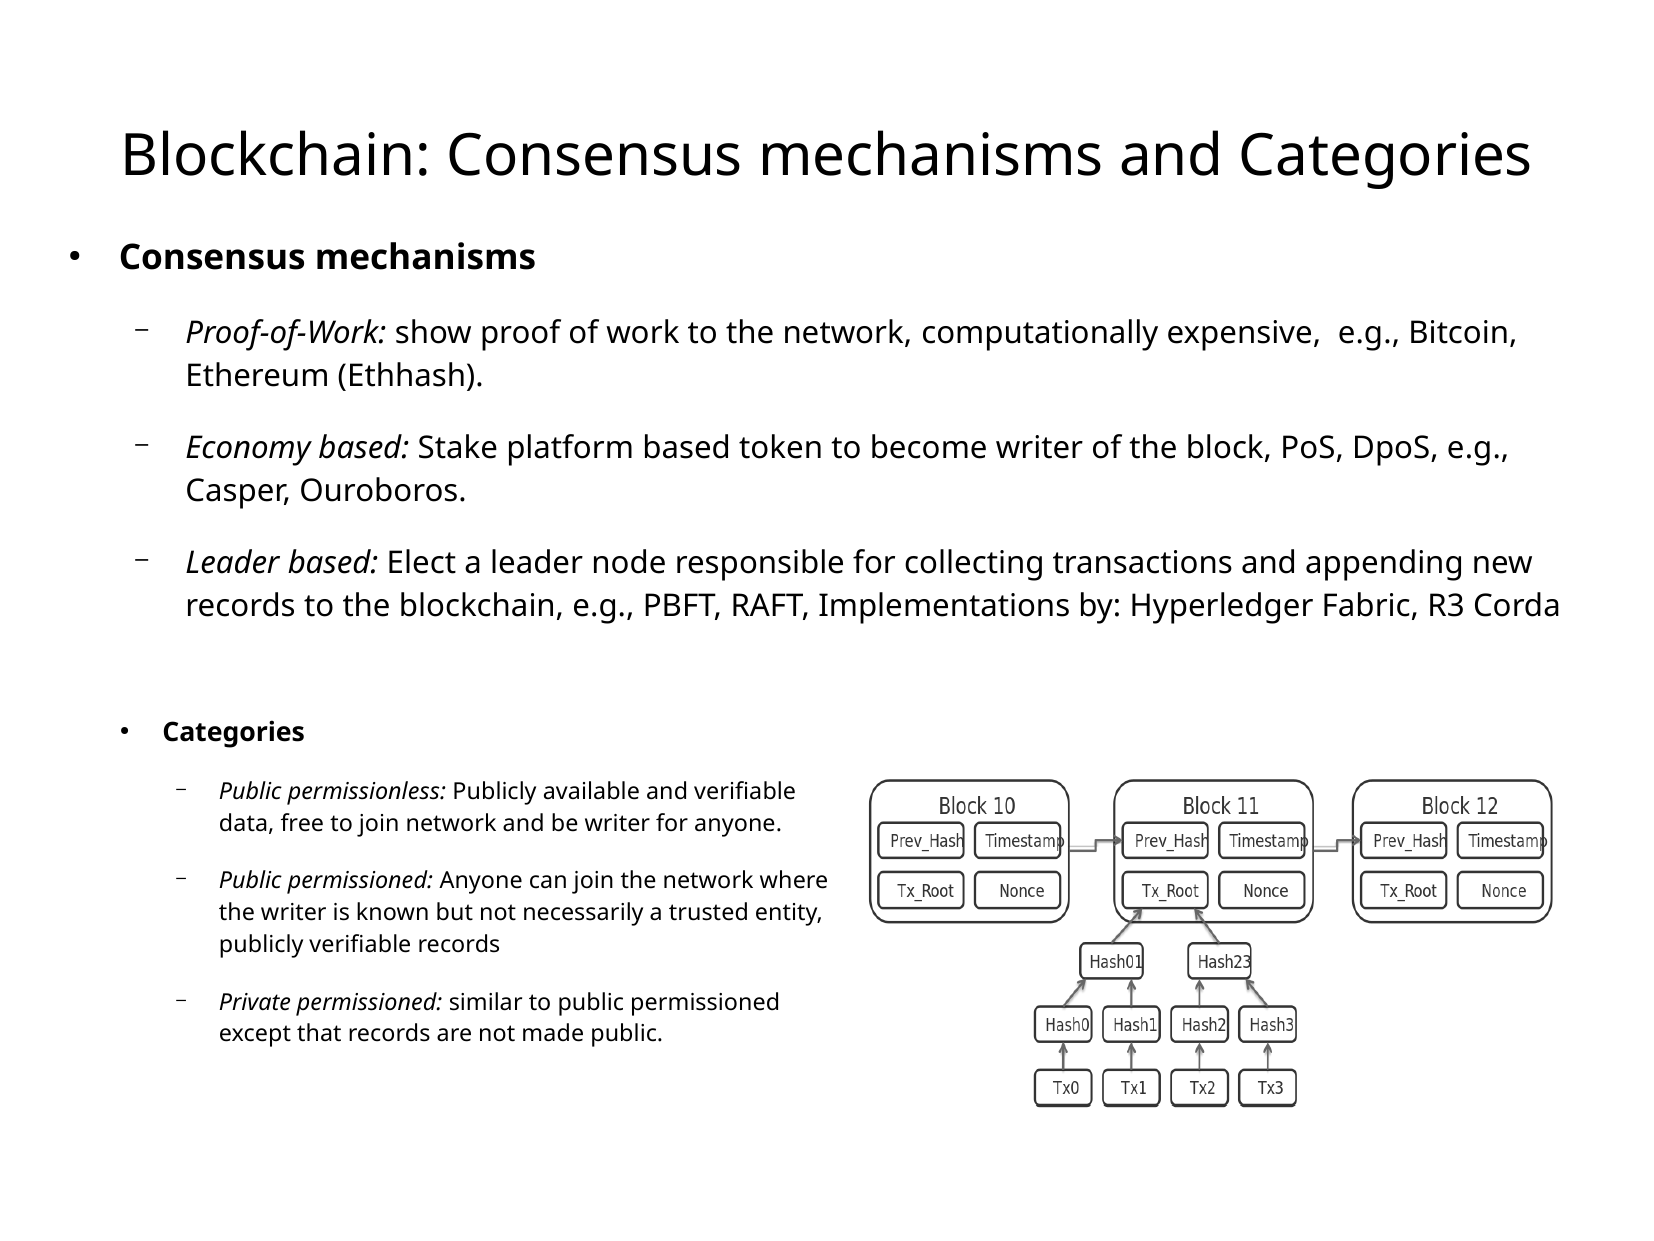

# Blockchain: Consensus mechanisms and Categories
Consensus mechanisms
Proof-of-Work: show proof of work to the network, computationally expensive, e.g., Bitcoin, Ethereum (Ethhash).
Economy based: Stake platform based token to become writer of the block, PoS, DpoS, e.g., Casper, Ouroboros.
Leader based: Elect a leader node responsible for collecting transactions and appending new records to the blockchain, e.g., PBFT, RAFT, Implementations by: Hyperledger Fabric, R3 Corda
Categories
Public permissionless: Publicly available and verifiable data, free to join network and be writer for anyone.
Public permissioned: Anyone can join the network where the writer is known but not necessarily a trusted entity, publicly verifiable records
Private permissioned: similar to public permissioned except that records are not made public.